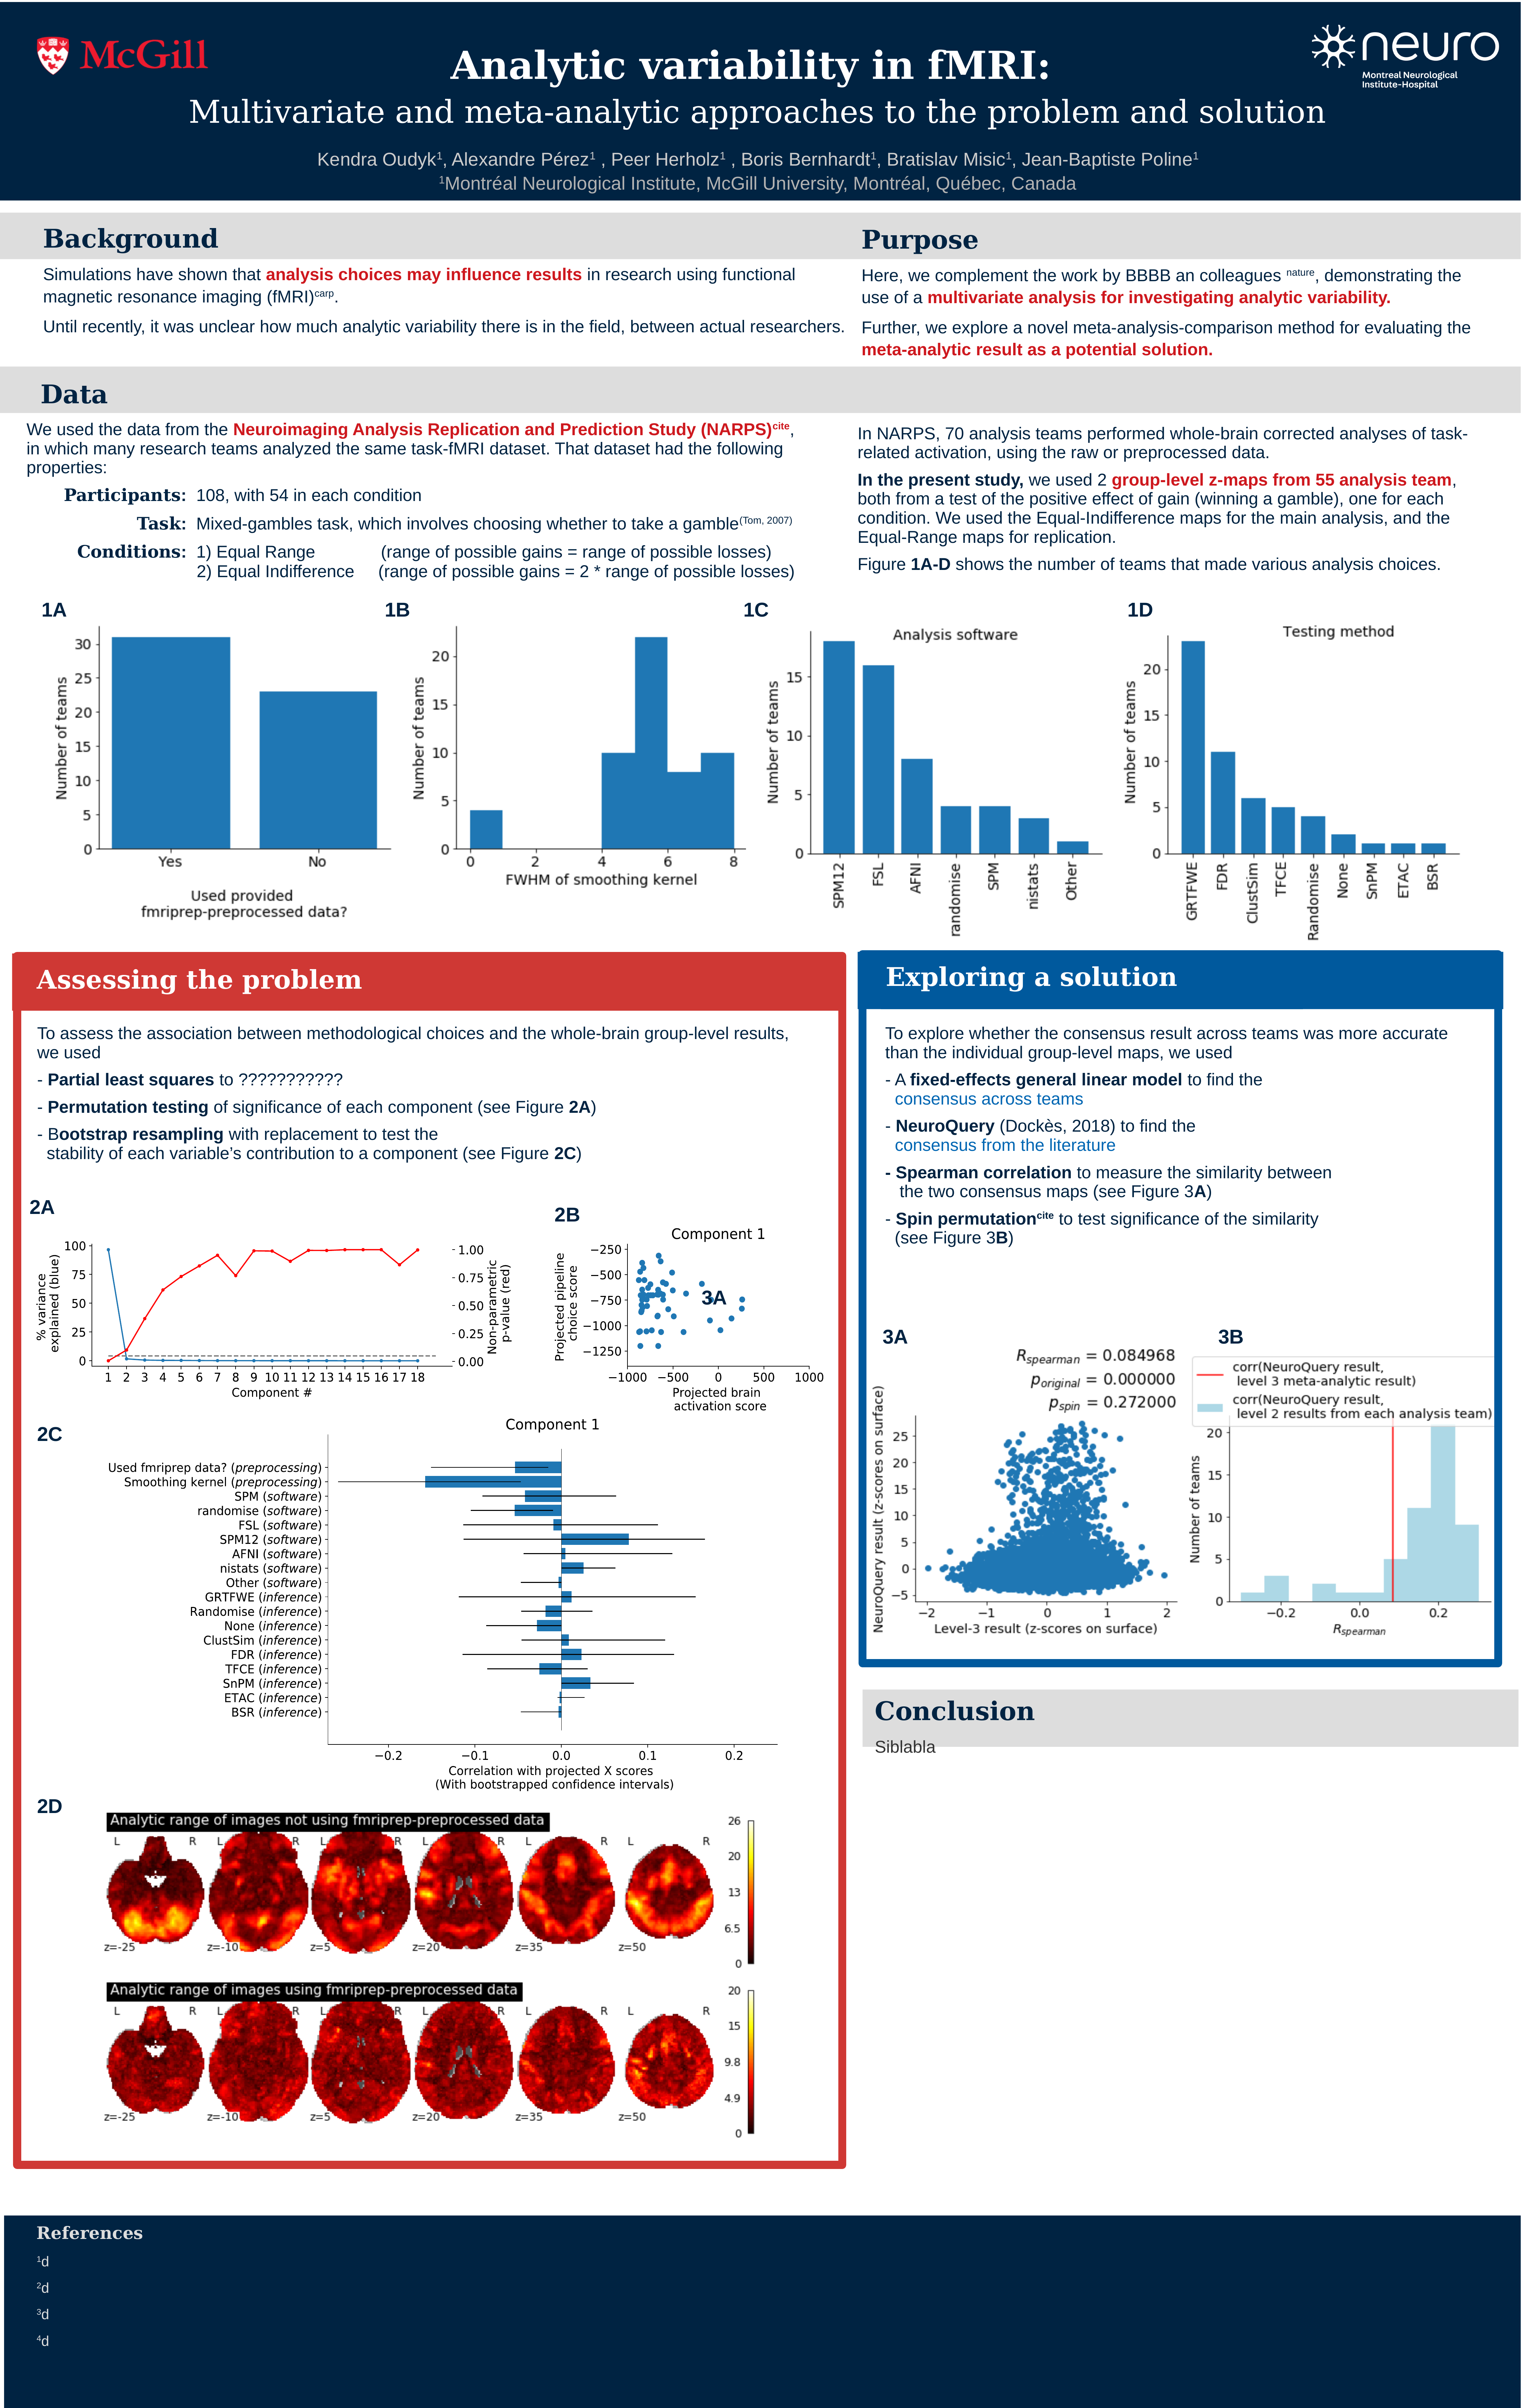

Analytic variability in fMRI:
Multivariate and meta-analytic approaches to the problem and solution
Kendra Oudyk1, Alexandre Pérez1 , Peer Herholz1 , Boris Bernhardt1, Bratislav Misic1, Jean-Baptiste Poline1
1Montréal Neurological Institute, McGill University, Montréal, Québec, Canada
Background
Simulations have shown that analysis choices may influence results in research using functional magnetic resonance imaging (fMRI)carp.
Until recently, it was unclear how much analytic variability there is in the field, between actual researchers.
Purpose
Here, we complement the work by BBBB an colleagues nature, demonstrating the use of a multivariate analysis for investigating analytic variability.
Further, we explore a novel meta-analysis-comparison method for evaluating the meta-analytic result as a potential solution.
Data
We used the data from the Neuroimaging Analysis Replication and Prediction Study (NARPS)cite,
in which many research teams analyzed the same task-fMRI dataset. That dataset had the following properties:
	 Participants: 108, with 54 in each condition
 		 Task: Mixed-gambles task, which involves choosing whether to take a gamble(Tom, 2007)
 		Conditions: 1) Equal Range 			(range of possible gains = range of possible losses)
 	 	 2) Equal Indifference (range of possible gains = 2 * range of possible losses)
In NARPS, 70 analysis teams performed whole-brain corrected analyses of task-related activation, using the raw or preprocessed data.
In the present study, we used 2 group-level z-maps from 55 analysis team, both from a test of the positive effect of gain (winning a gamble), one for each condition. We used the Equal-Indifference maps for the main analysis, and the Equal-Range maps for replication.
Figure 1A-D shows the number of teams that made various analysis choices.
1A
1B
1C
1D
(Code: github.com/koudyk/narps_meta).
Exploring a solution
To explore whether the consensus result across teams was more accurate than the individual group-level maps, we used
- A fixed-effects general linear model to find the
 consensus across teams
- NeuroQuery (Dockès, 2018) to find the
 consensus from the literature
- Spearman correlation to measure the similarity between
 the two consensus maps (see Figure 3A)
- Spin permutationcite to test significance of the similarity
 (see Figure 3B)
3A
3B
Assessing the problem
To assess the association between methodological choices and the whole-brain group-level results,
we used
- Partial least squares to ???????????
- Permutation testing of significance of each component (see Figure 2A)
- Bootstrap resampling with replacement to test the
 stability of each variable’s contribution to a component (see Figure 2C)
2B
2C
2D
2A
3A
Conclusion
Siblabla
References
1d
2d
3d
4d